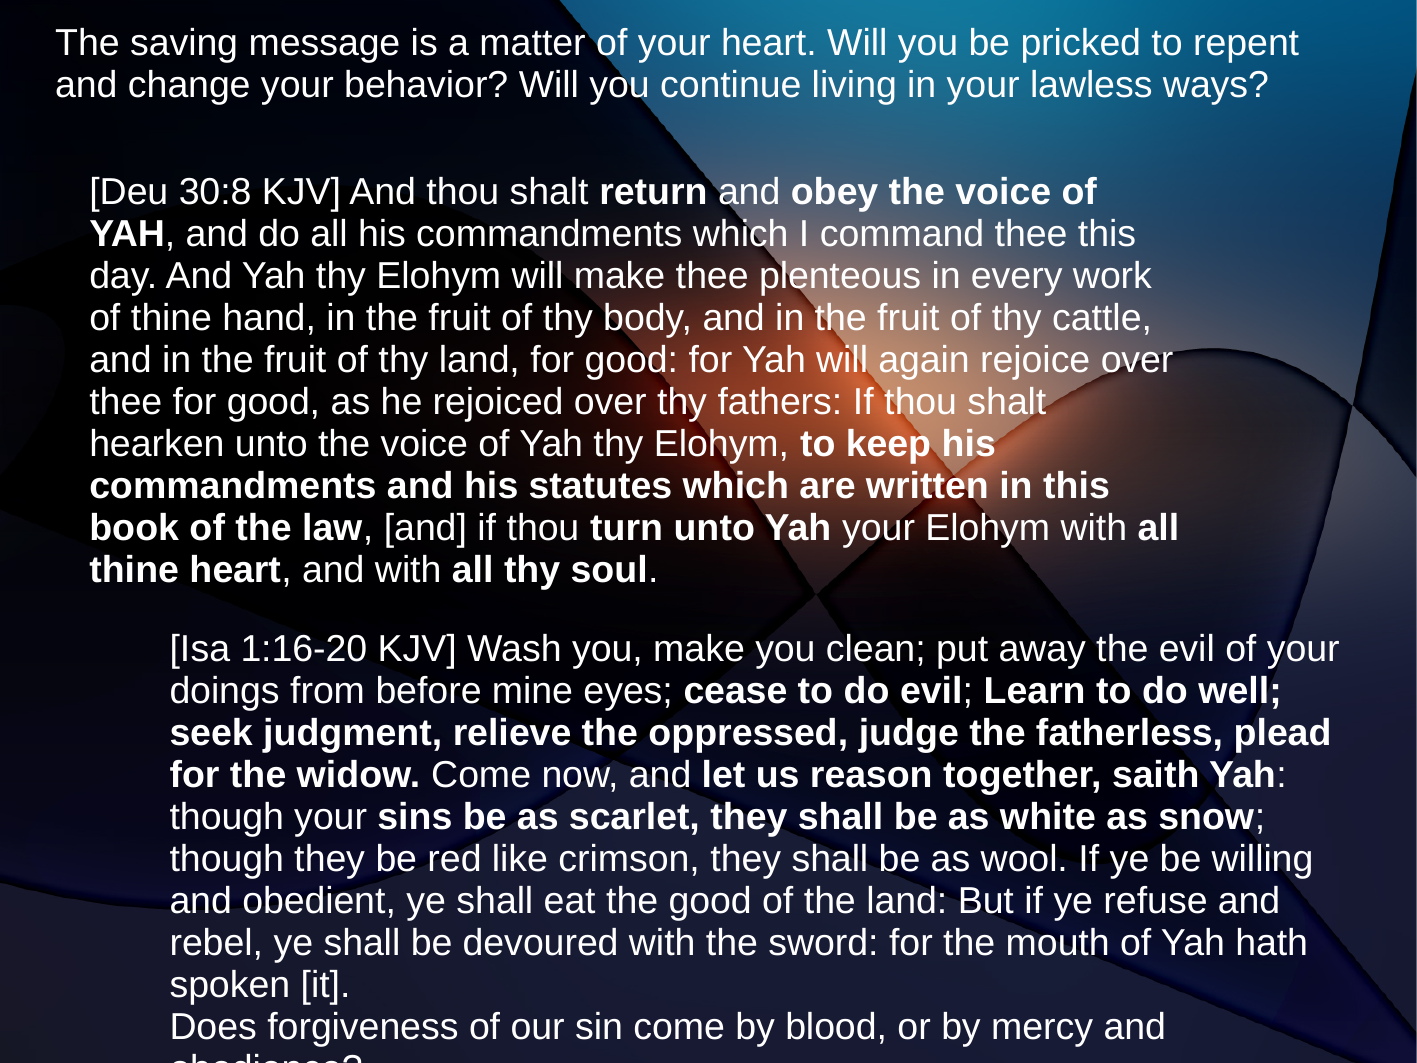

The saving message is a matter of your heart. Will you be pricked to repent and change your behavior? Will you continue living in your lawless ways?
[Deu 30:8 KJV] And thou shalt return and obey the voice of YAH, and do all his commandments which I command thee this day. And Yah thy Elohym will make thee plenteous in every work of thine hand, in the fruit of thy body, and in the fruit of thy cattle, and in the fruit of thy land, for good: for Yah will again rejoice over thee for good, as he rejoiced over thy fathers: If thou shalt hearken unto the voice of Yah thy Elohym, to keep his commandments and his statutes which are written in this book of the law, [and] if thou turn unto Yah your Elohym with all thine heart, and with all thy soul.
[Isa 1:16-20 KJV] Wash you, make you clean; put away the evil of your doings from before mine eyes; cease to do evil; Learn to do well; seek judgment, relieve the oppressed, judge the fatherless, plead for the widow. Come now, and let us reason together, saith Yah: though your sins be as scarlet, they shall be as white as snow; though they be red like crimson, they shall be as wool. If ye be willing and obedient, ye shall eat the good of the land: But if ye refuse and rebel, ye shall be devoured with the sword: for the mouth of Yah hath spoken [it].
Does forgiveness of our sin come by blood, or by mercy and obedience?